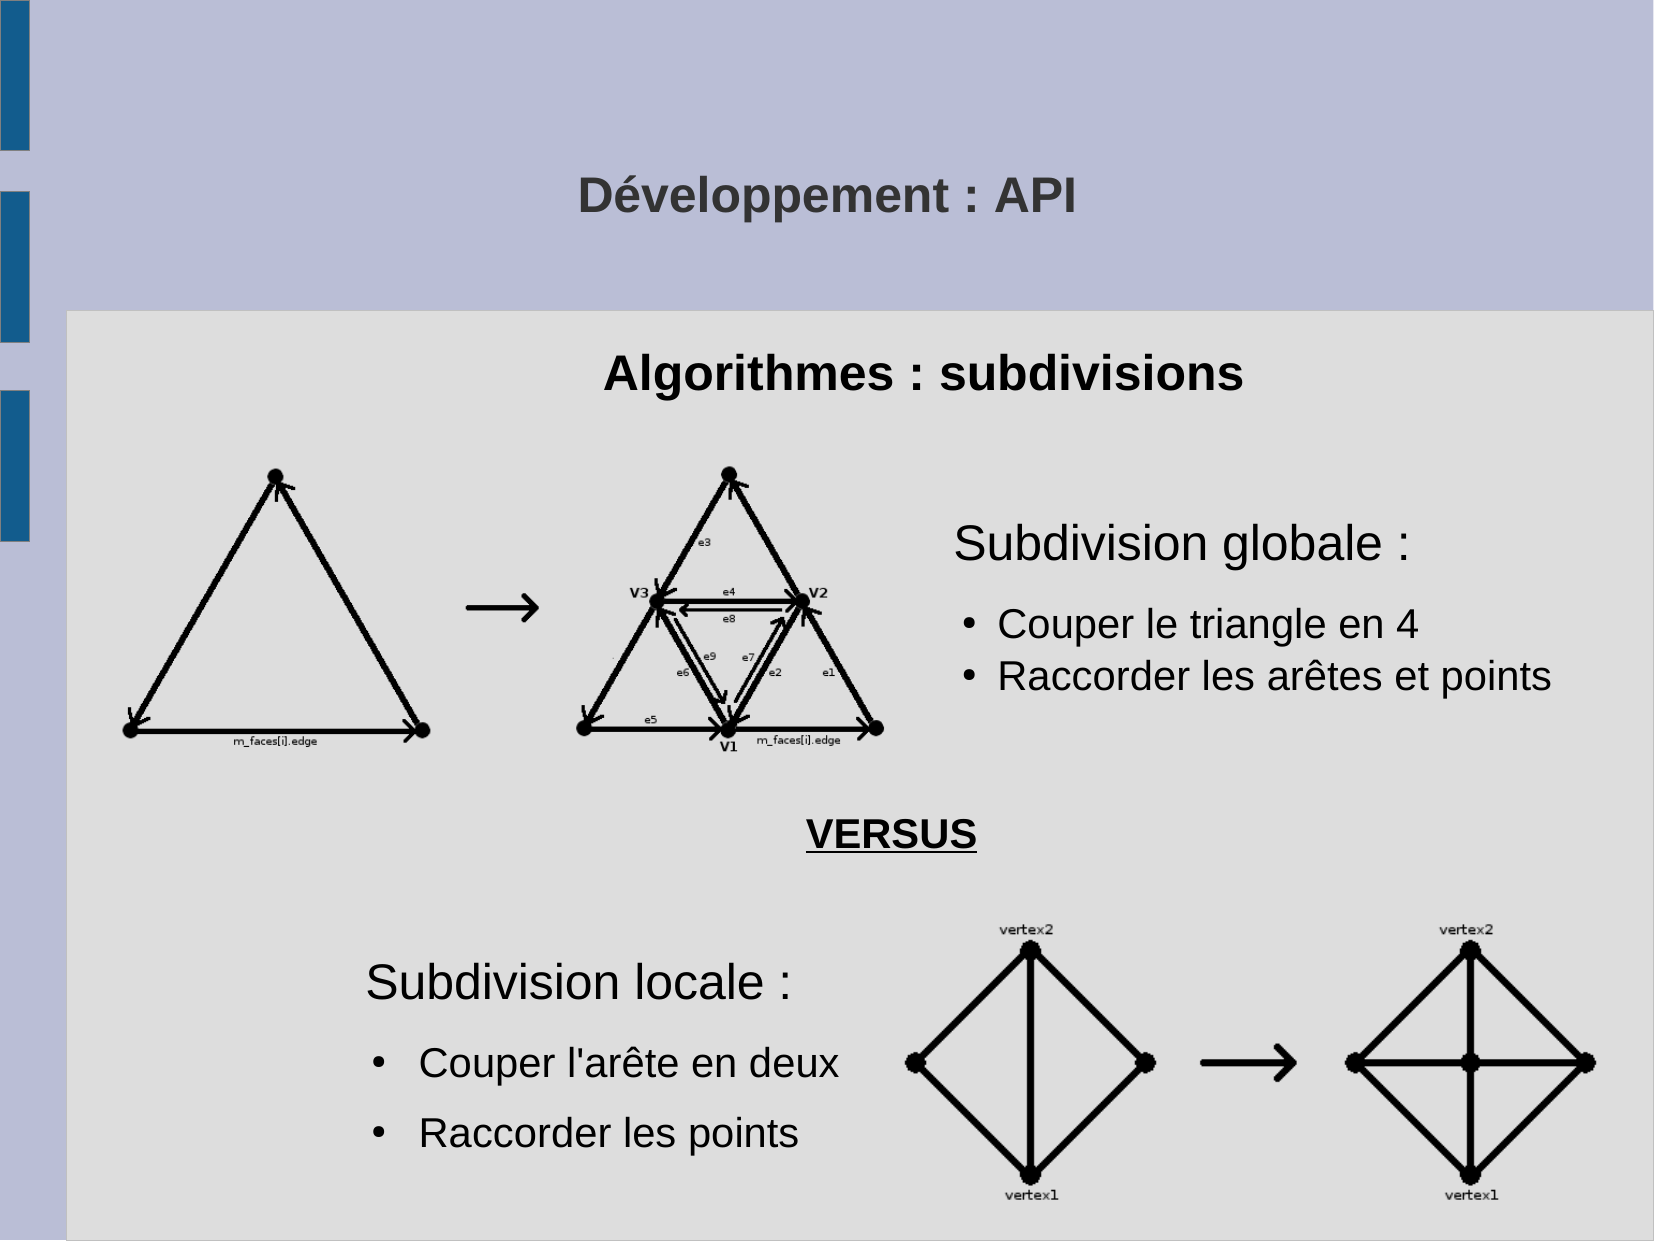

# Développement : API
Algorithmes : subdivisions
 Subdivision globale :
Couper le triangle en 4
Raccorder les arêtes et points
 VERSUS
 Subdivision locale :
Couper l'arête en deux
Raccorder les points